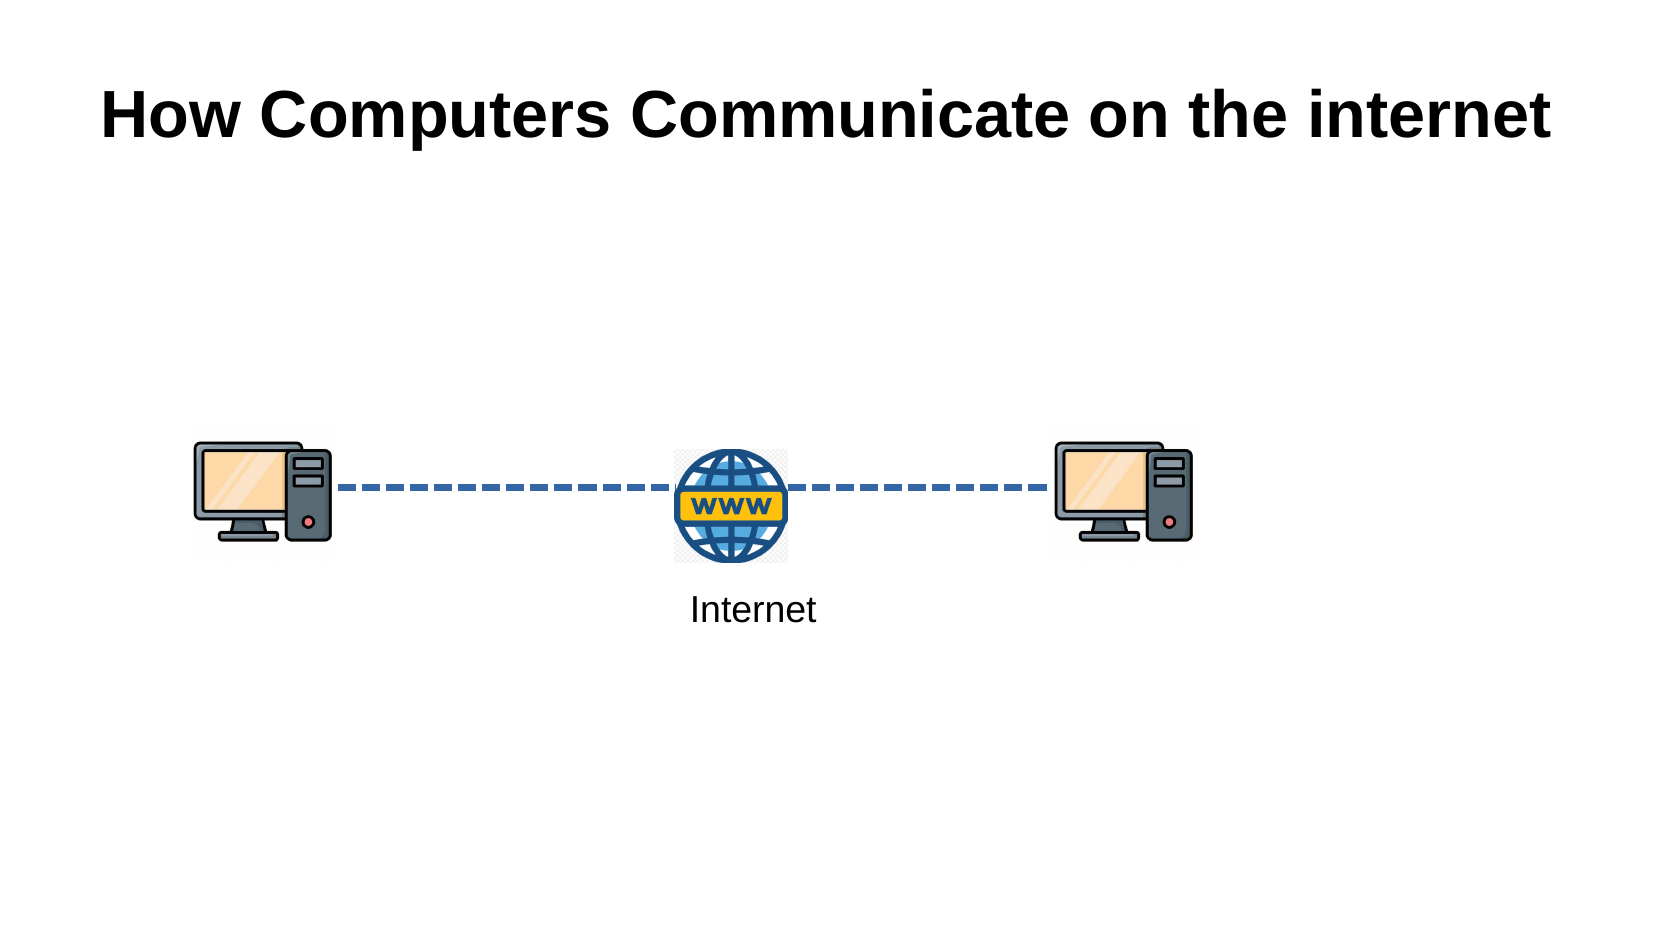

# How Computers Communicate on the internet
Internet